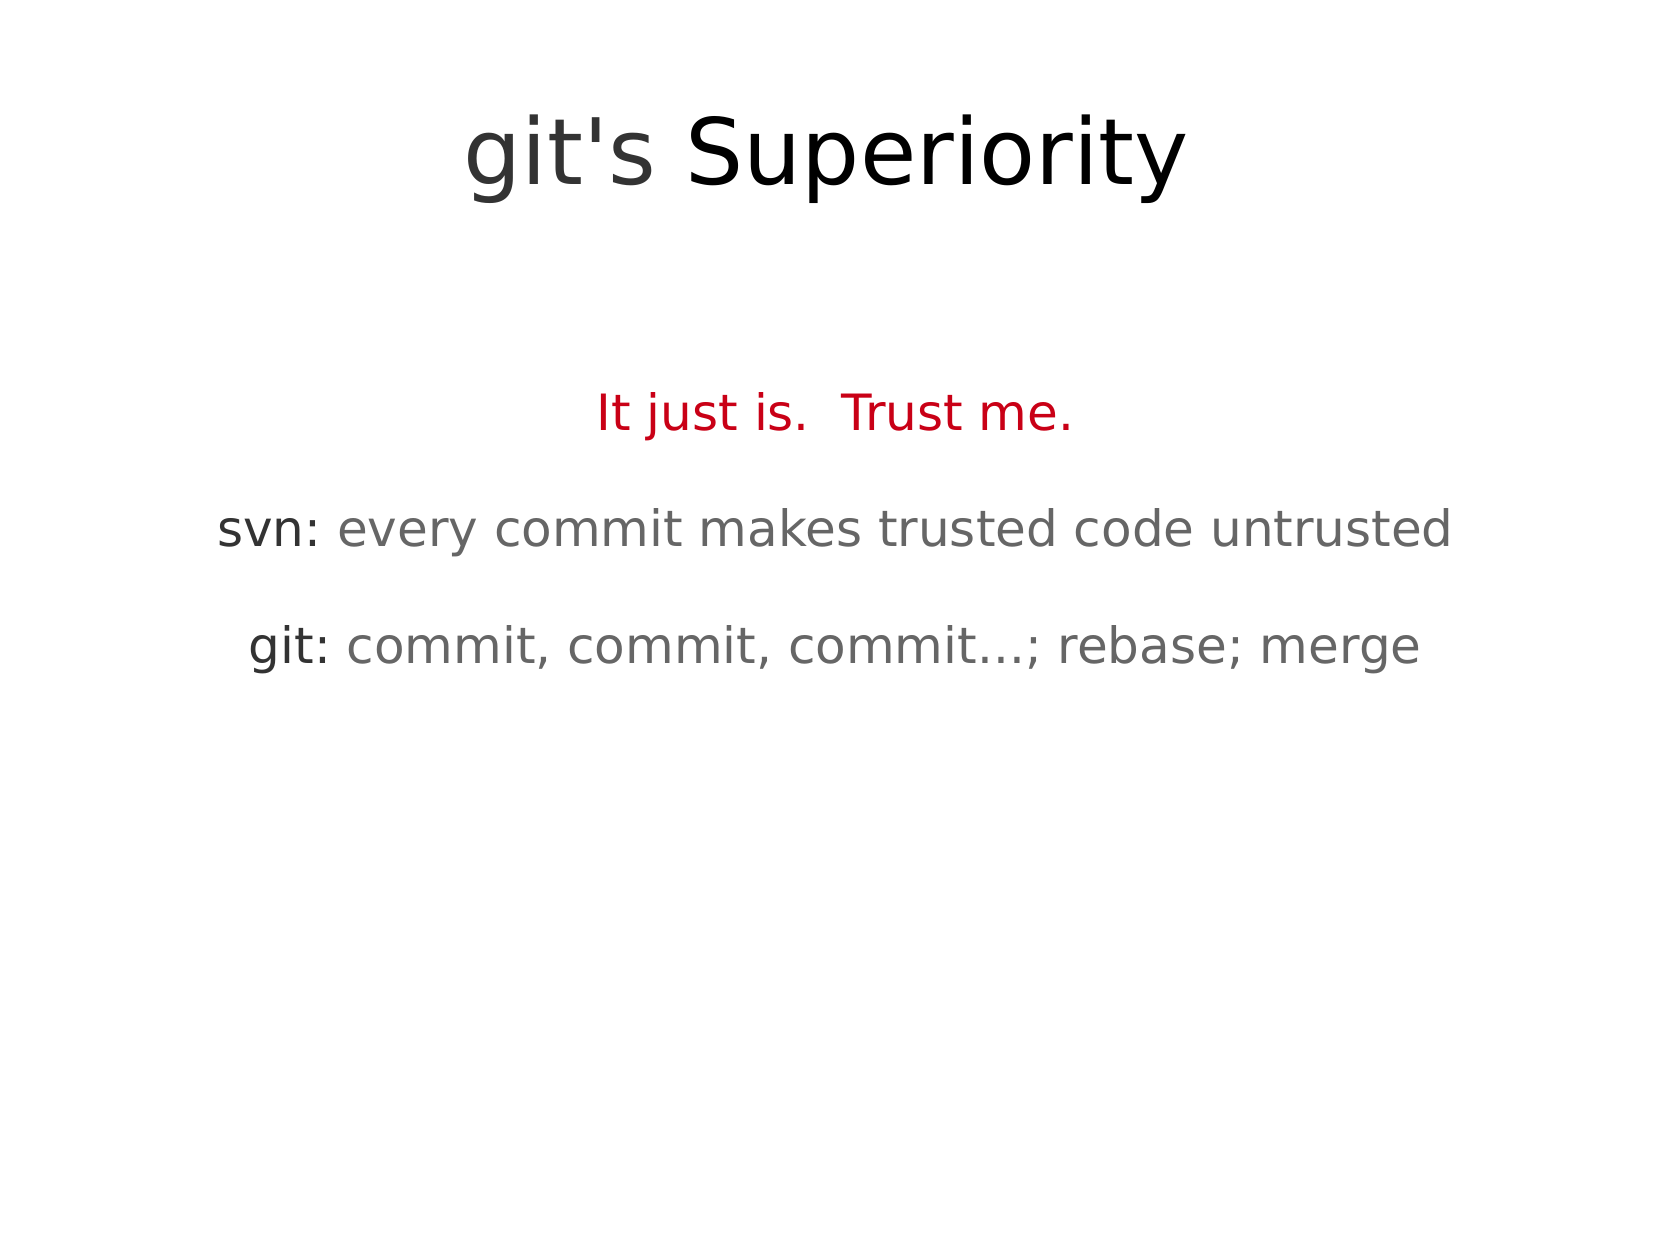

# git's Superiority
It just is. Trust me.
svn: every commit makes trusted code untrusted
git: commit, commit, commit...; rebase; merge